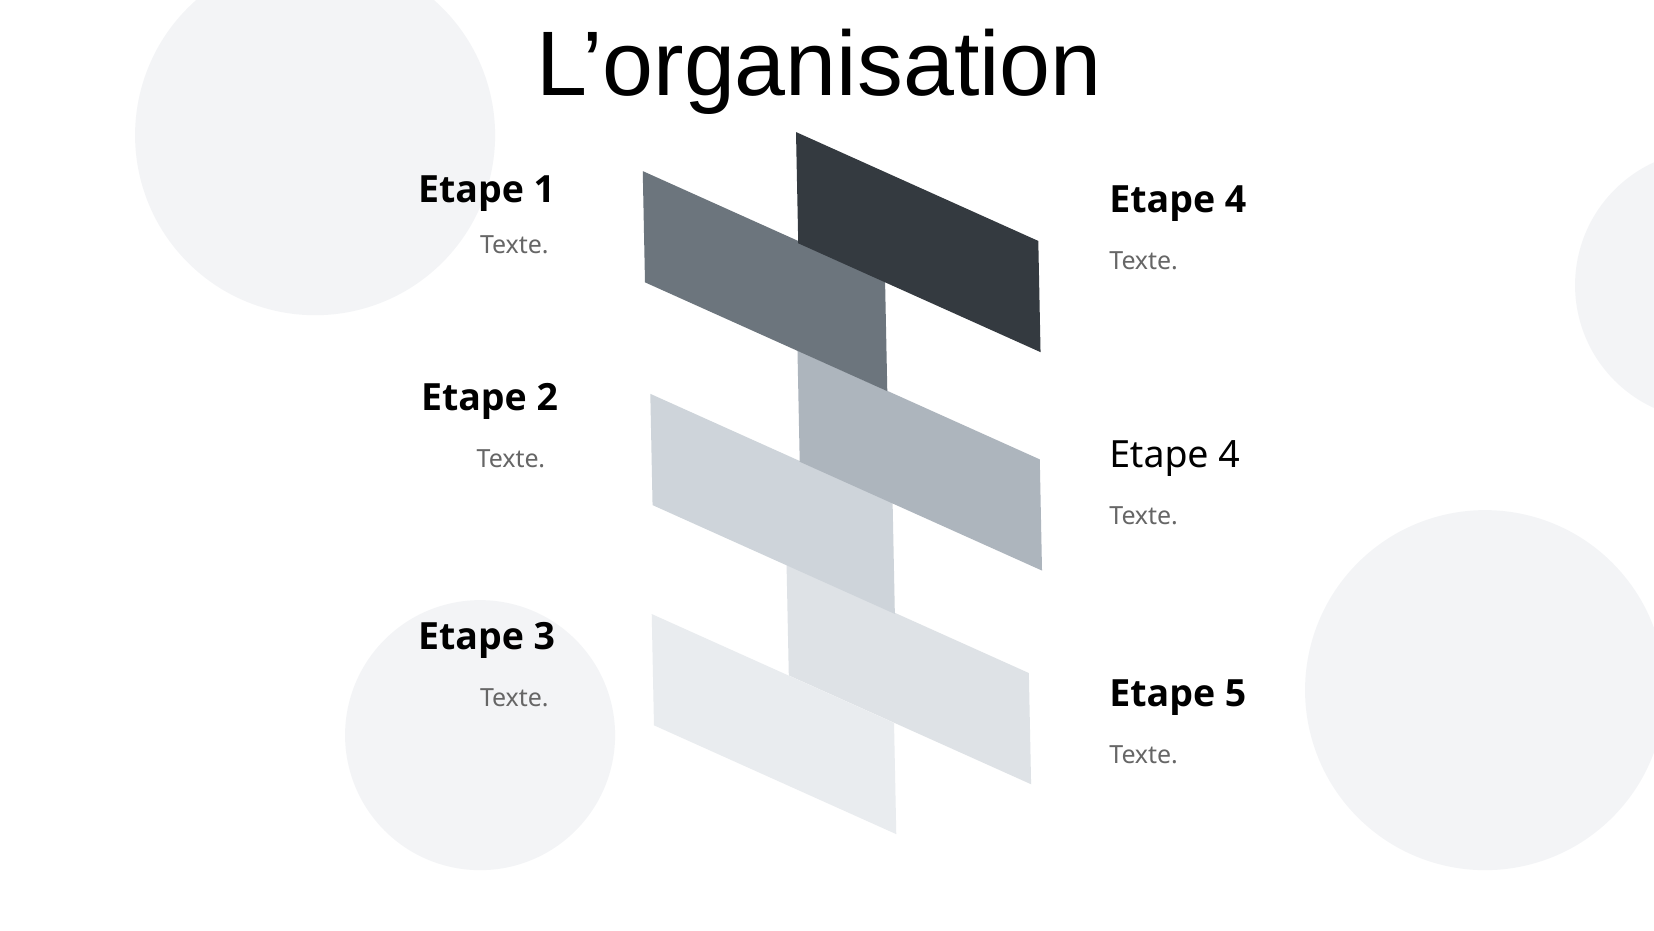

# L’organisation
Etape 1
Etape 4
Texte.
Texte.
Etape 2
Etape 4
Texte.
Texte.
Etape 3
Etape 5
Texte.
Texte.